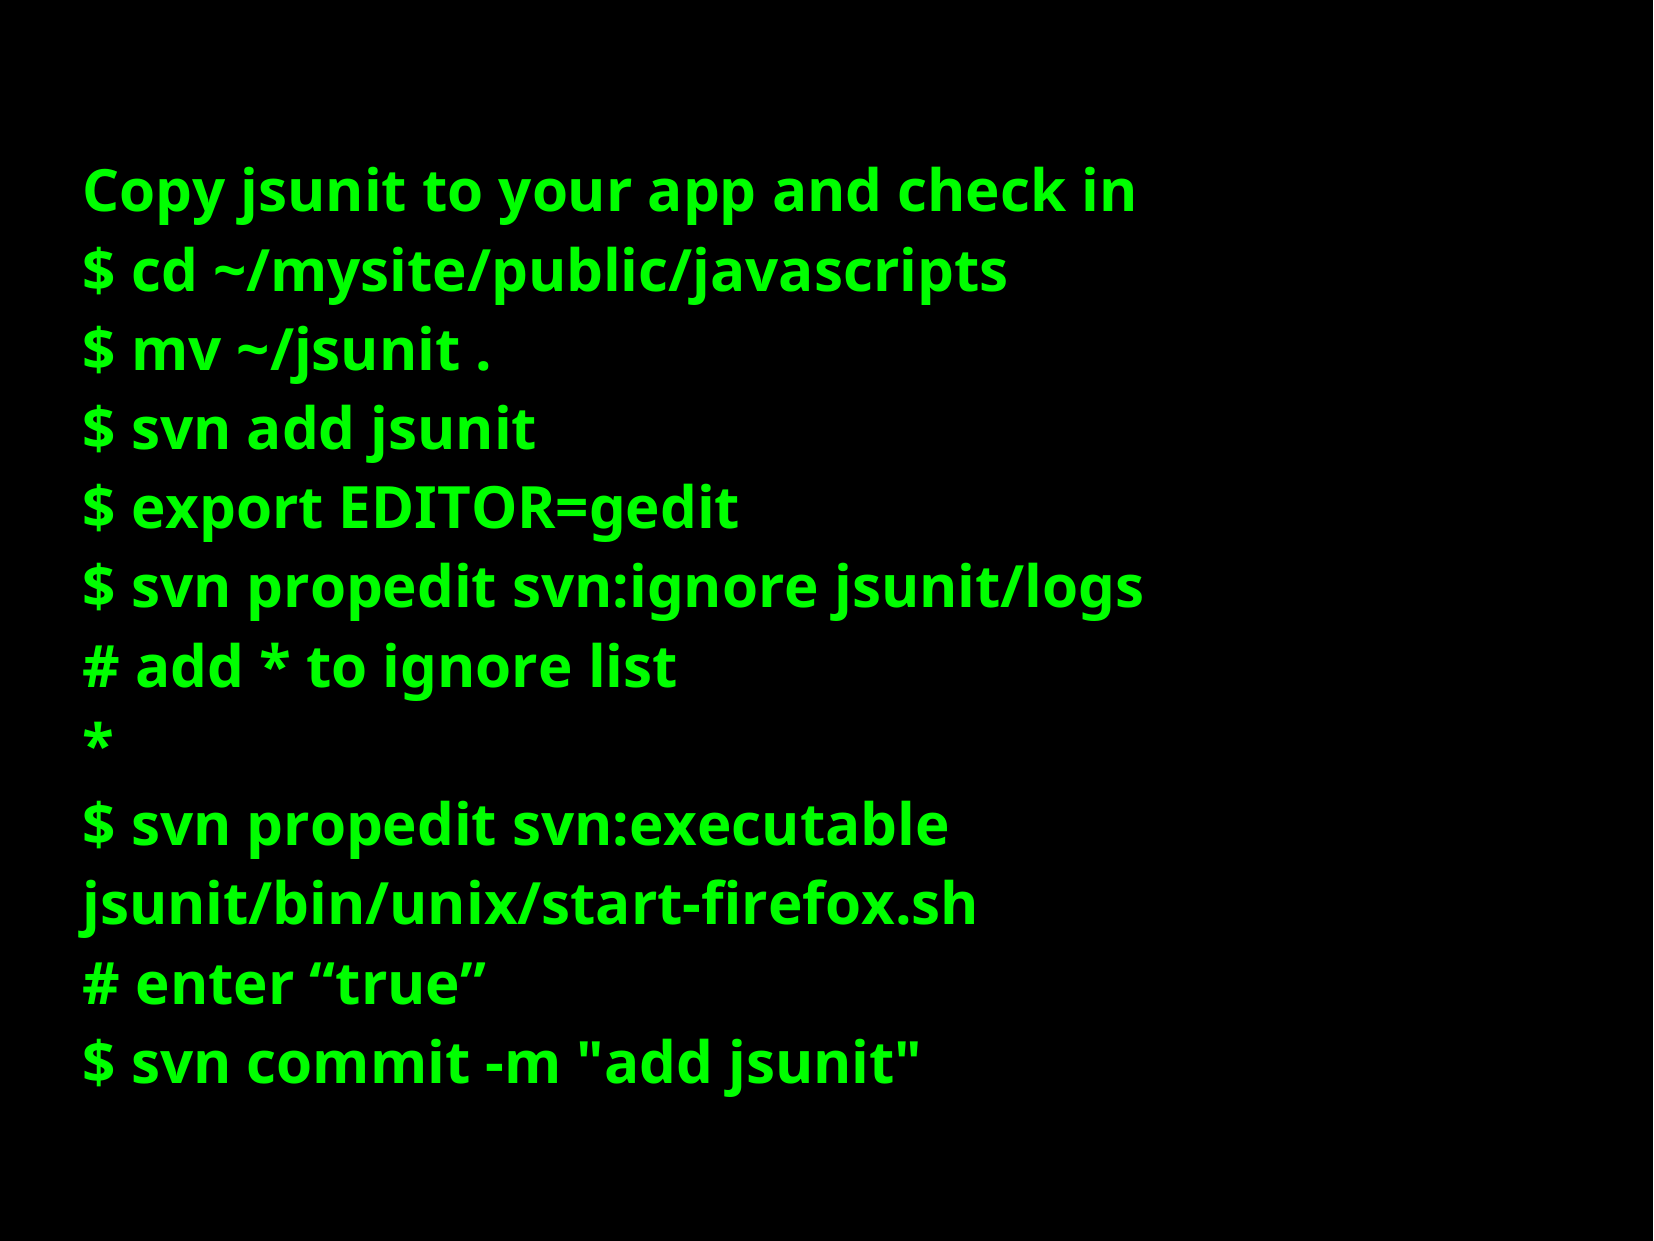

# Copy jsunit to your app and check in $ cd ~/mysite/public/javascripts $ mv ~/jsunit . $ svn add jsunit $ export EDITOR=gedit $ svn propedit svn:ignore jsunit/logs # add * to ignore list * $ svn propedit svn:executable jsunit/bin/unix/start-firefox.sh # enter “true” $ svn commit -m "add jsunit"